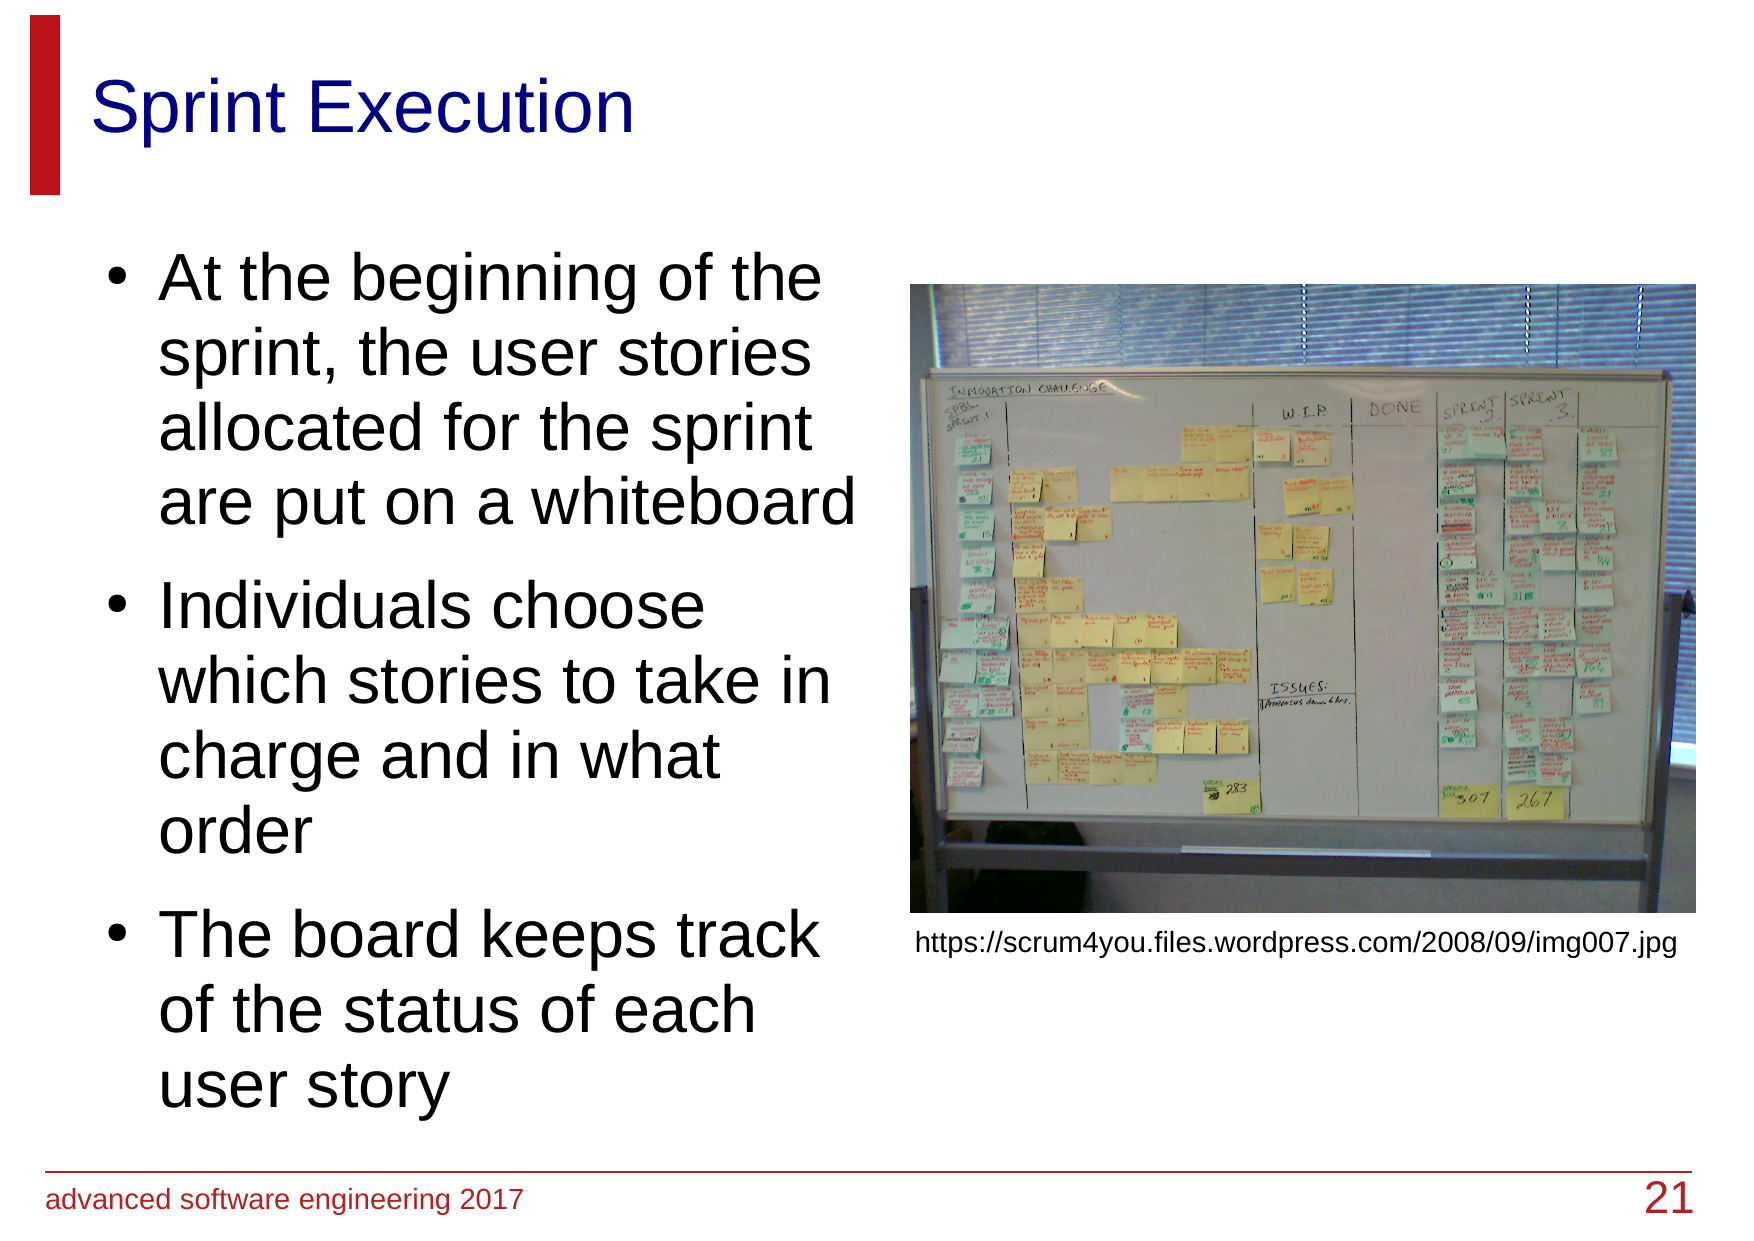

# Sprint Execution
At the beginning of the sprint, the user stories allocated for the sprint are put on a whiteboard
Individuals choose which stories to take in charge and in what order
The board keeps track of the status of each user story
https://scrum4you.files.wordpress.com/2008/09/img007.jpg
21
advanced software engineering 2017